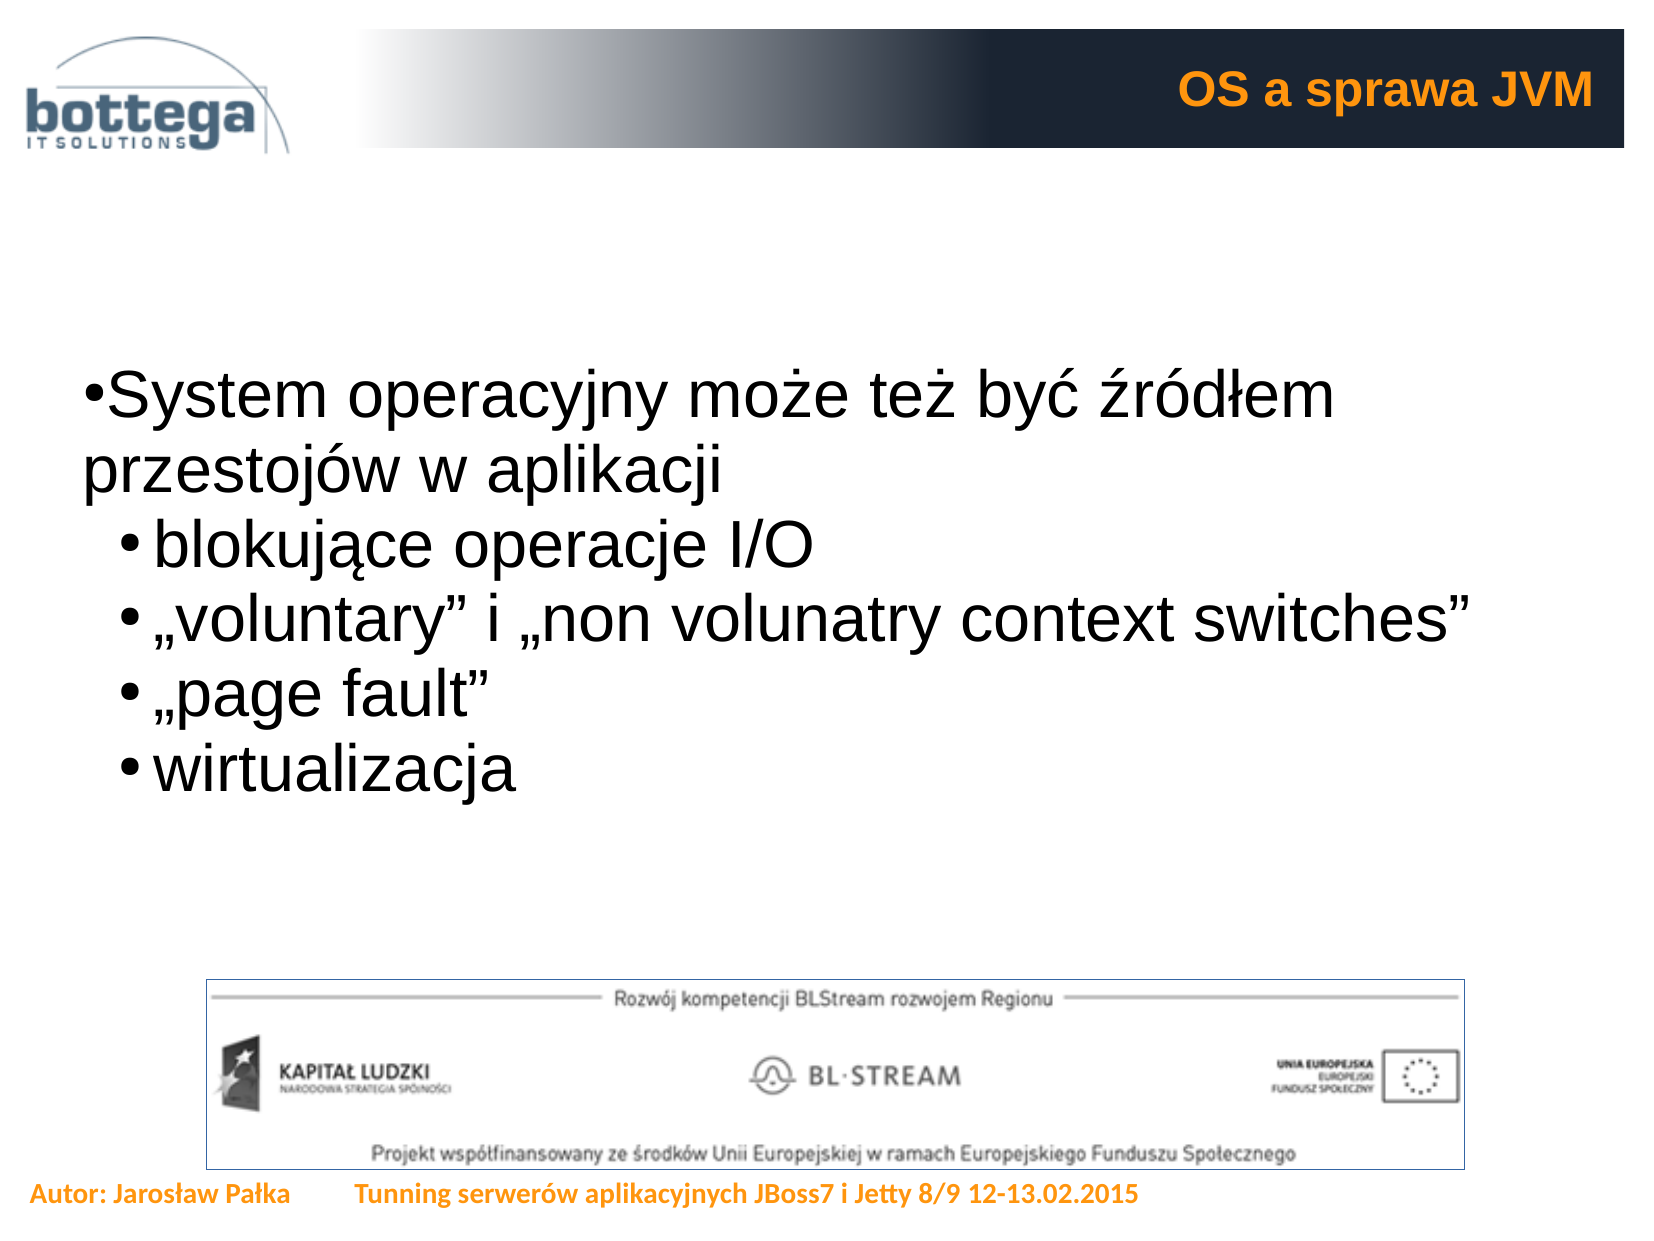

# OS a sprawa JVM
System operacyjny może też być źródłem przestojów w aplikacji
blokujące operacje I/O
„voluntary” i „non volunatry context switches”
„page fault”
wirtualizacja